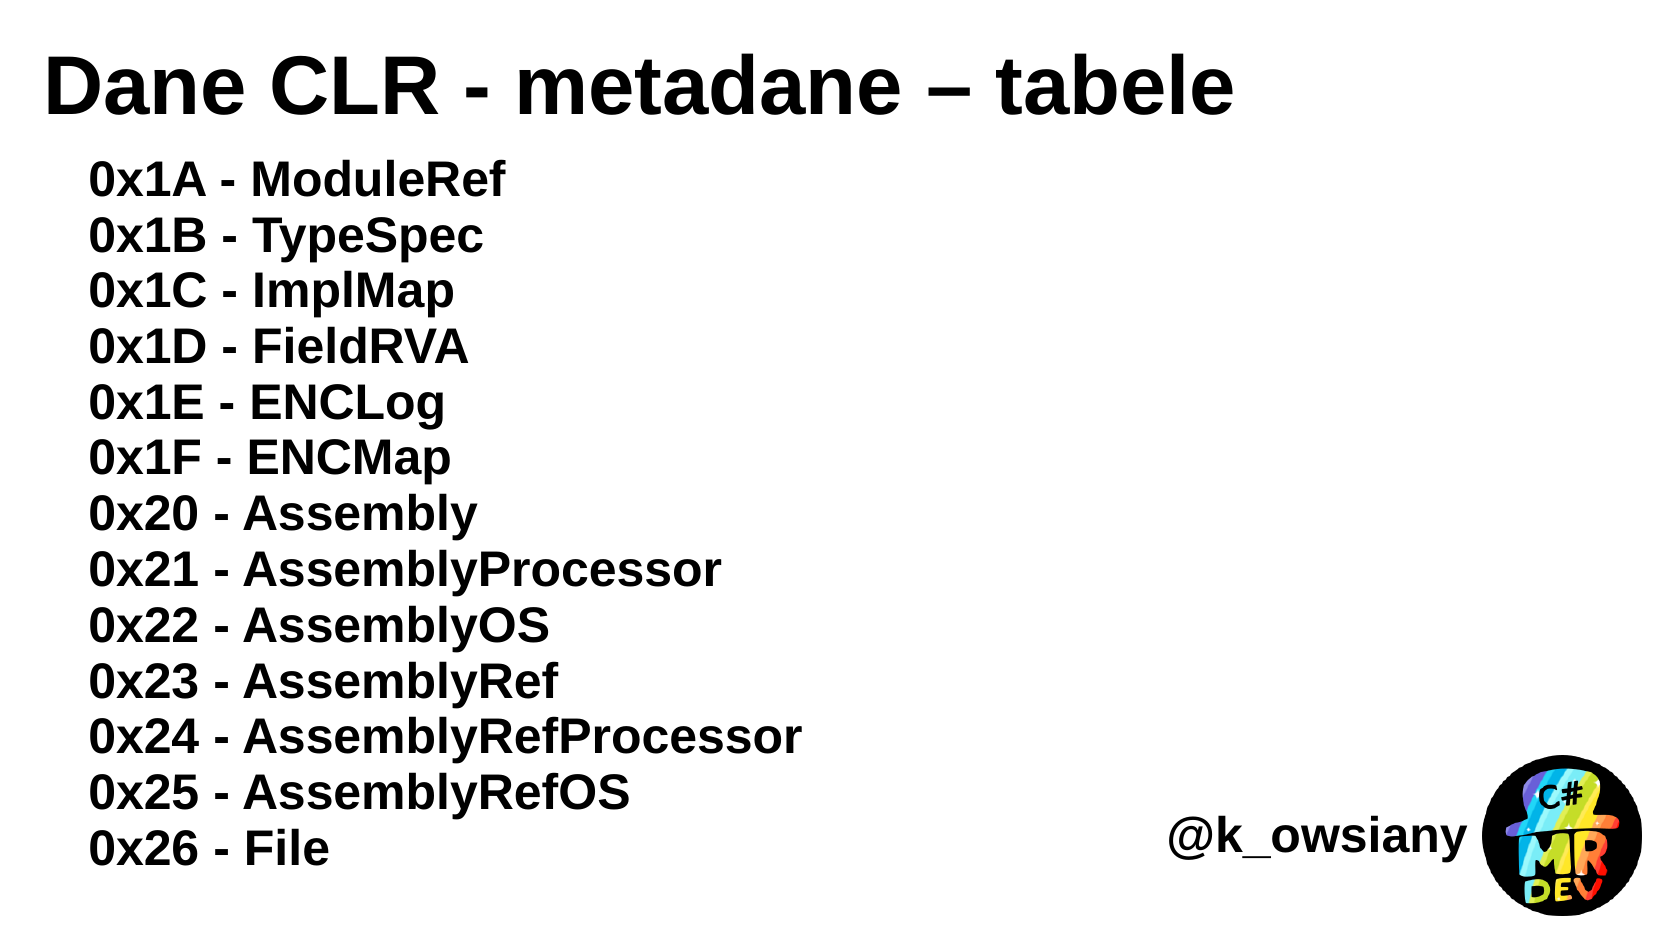

Dane CLR - metadane – tabele
	0x1A - ModuleRef
	0x1B - TypeSpec
	0x1C - ImplMap
	0x1D - FieldRVA
	0x1E - ENCLog
	0x1F - ENCMap
	0x20 - Assembly
	0x21 - AssemblyProcessor
	0x22 - AssemblyOS
	0x23 - AssemblyRef
	0x24 - AssemblyRefProcessor
	0x25 - AssemblyRefOS
	0x26 - File